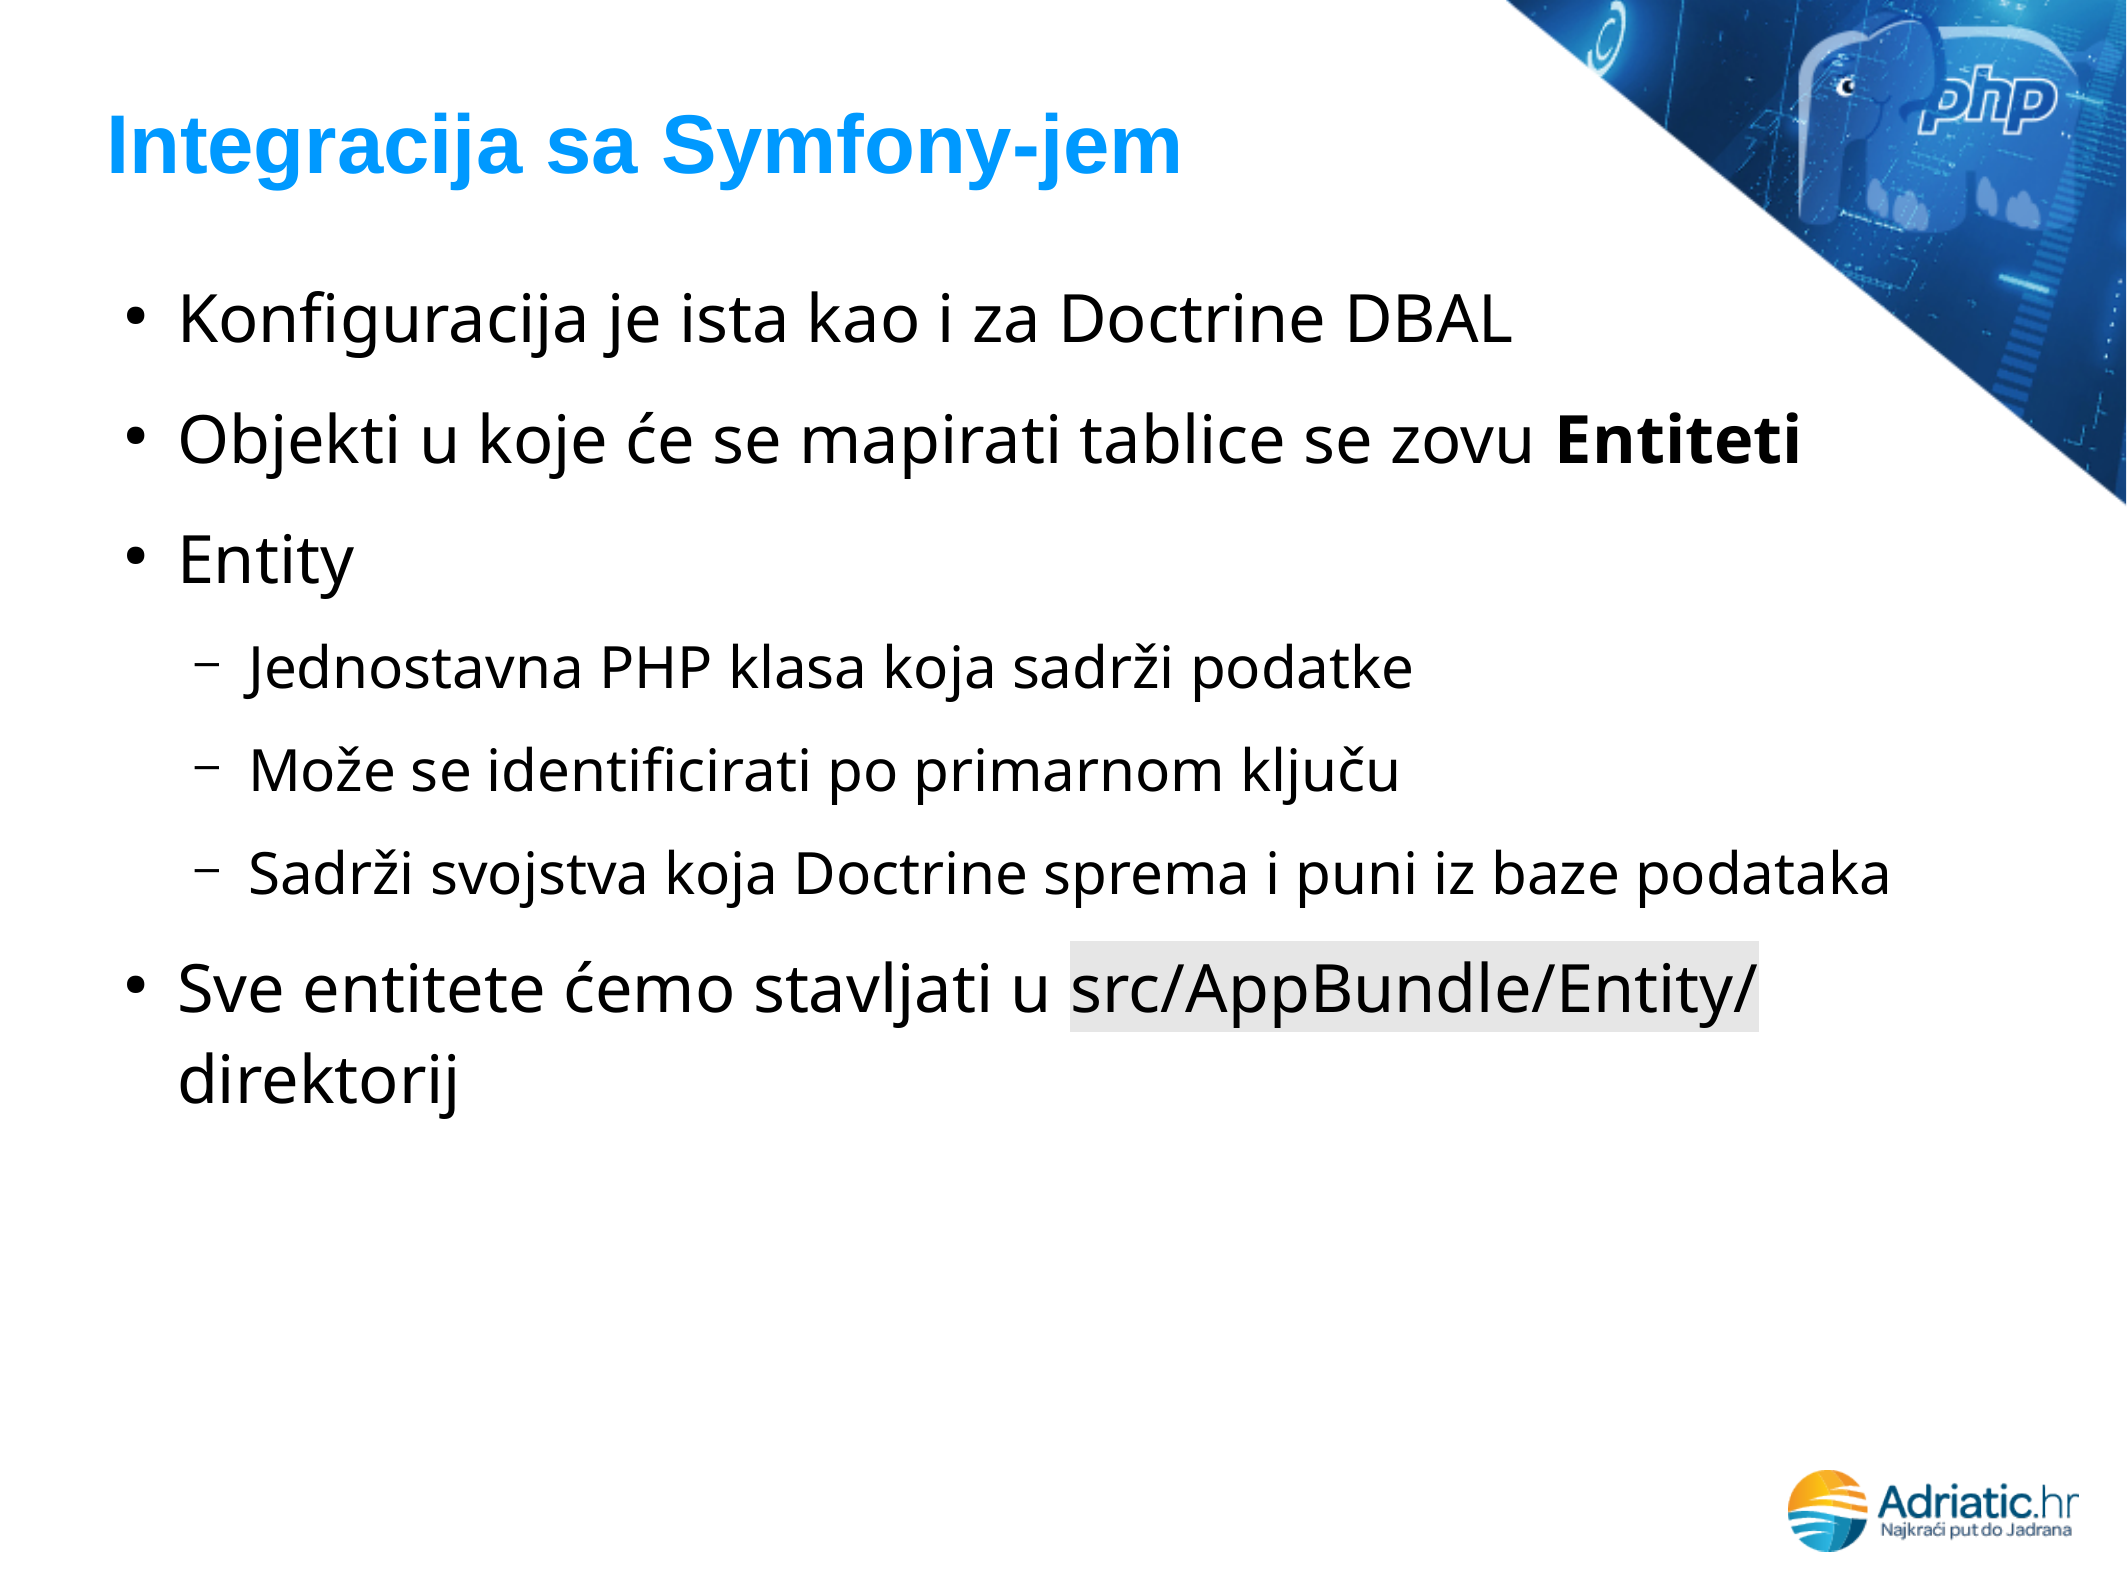

# Integracija sa Symfony-jem
Konfiguracija je ista kao i za Doctrine DBAL
Objekti u koje će se mapirati tablice se zovu Entiteti
Entity
Jednostavna PHP klasa koja sadrži podatke
Može se identificirati po primarnom ključu
Sadrži svojstva koja Doctrine sprema i puni iz baze podataka
Sve entitete ćemo stavljati u src/AppBundle/Entity/ direktorij